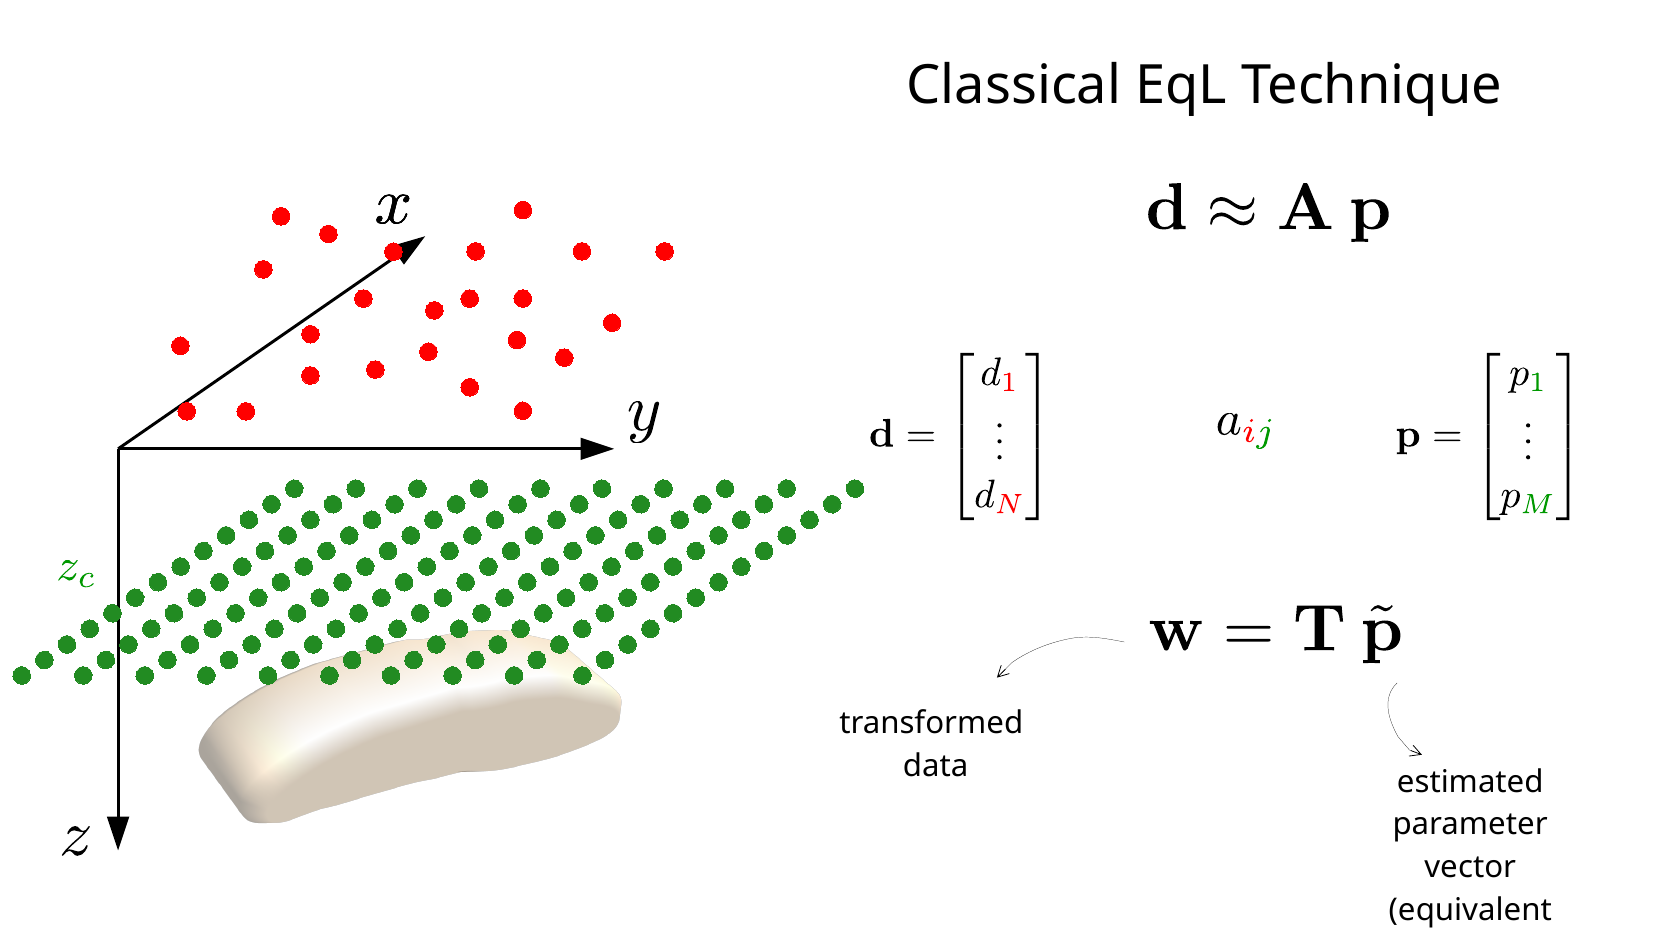

Classical EqL Technique
transformed
data
estimated parameter vector (equivalent layer)